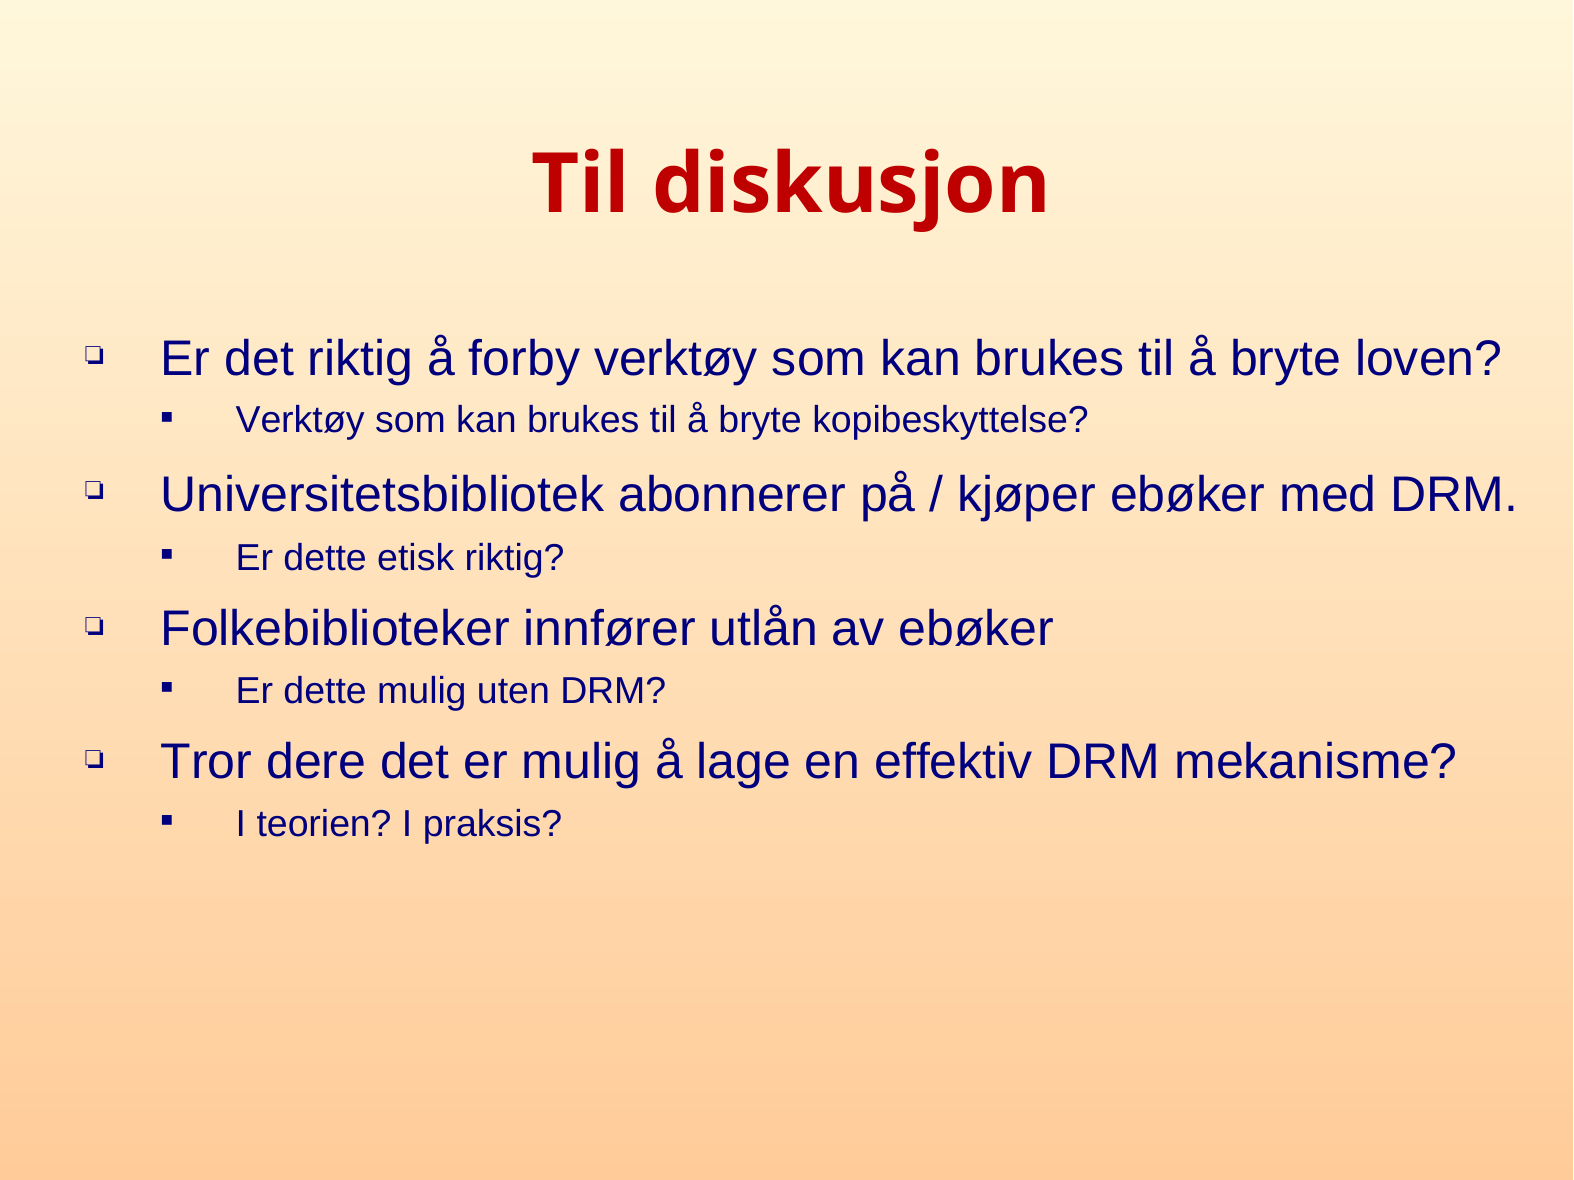

# Til diskusjon
Er det riktig å forby verktøy som kan brukes til å bryte loven?
Verktøy som kan brukes til å bryte kopibeskyttelse?
Universitetsbibliotek abonnerer på / kjøper ebøker med DRM.
Er dette etisk riktig?
Folkebiblioteker innfører utlån av ebøker
Er dette mulig uten DRM?
Tror dere det er mulig å lage en effektiv DRM mekanisme?
I teorien? I praksis?